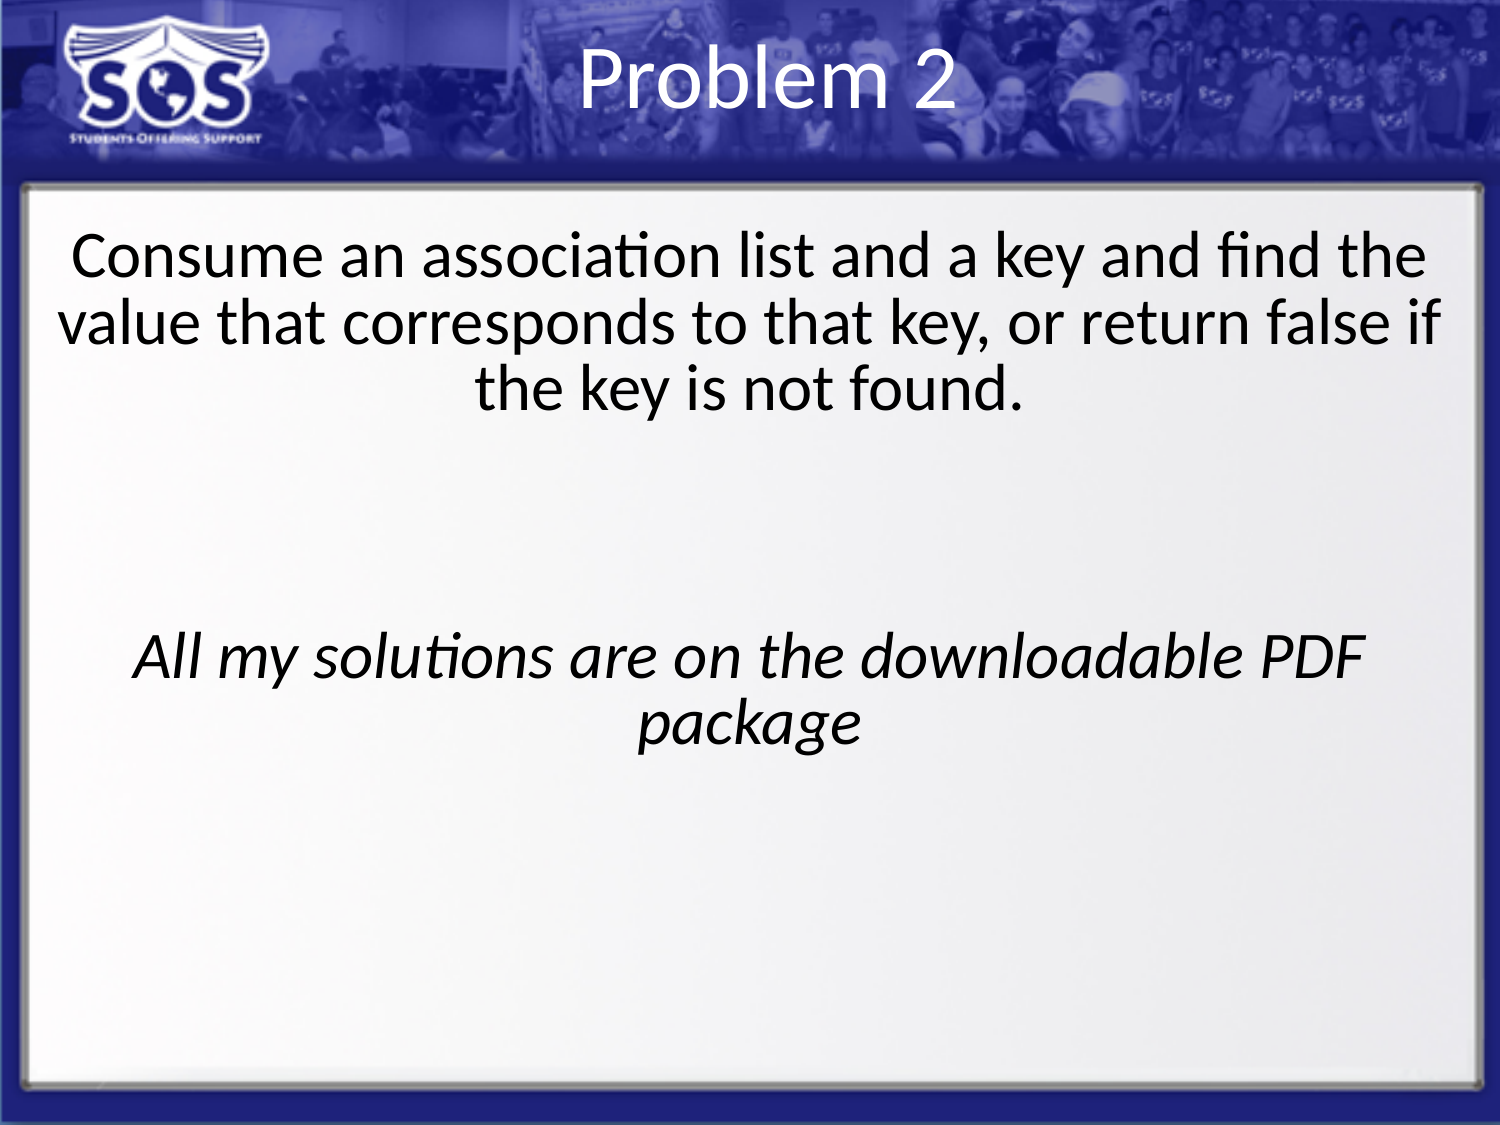

Problem 2
Consume an association list and a key and find the value that corresponds to that key, or return false if the key is not found.
All my solutions are on the downloadable PDF package